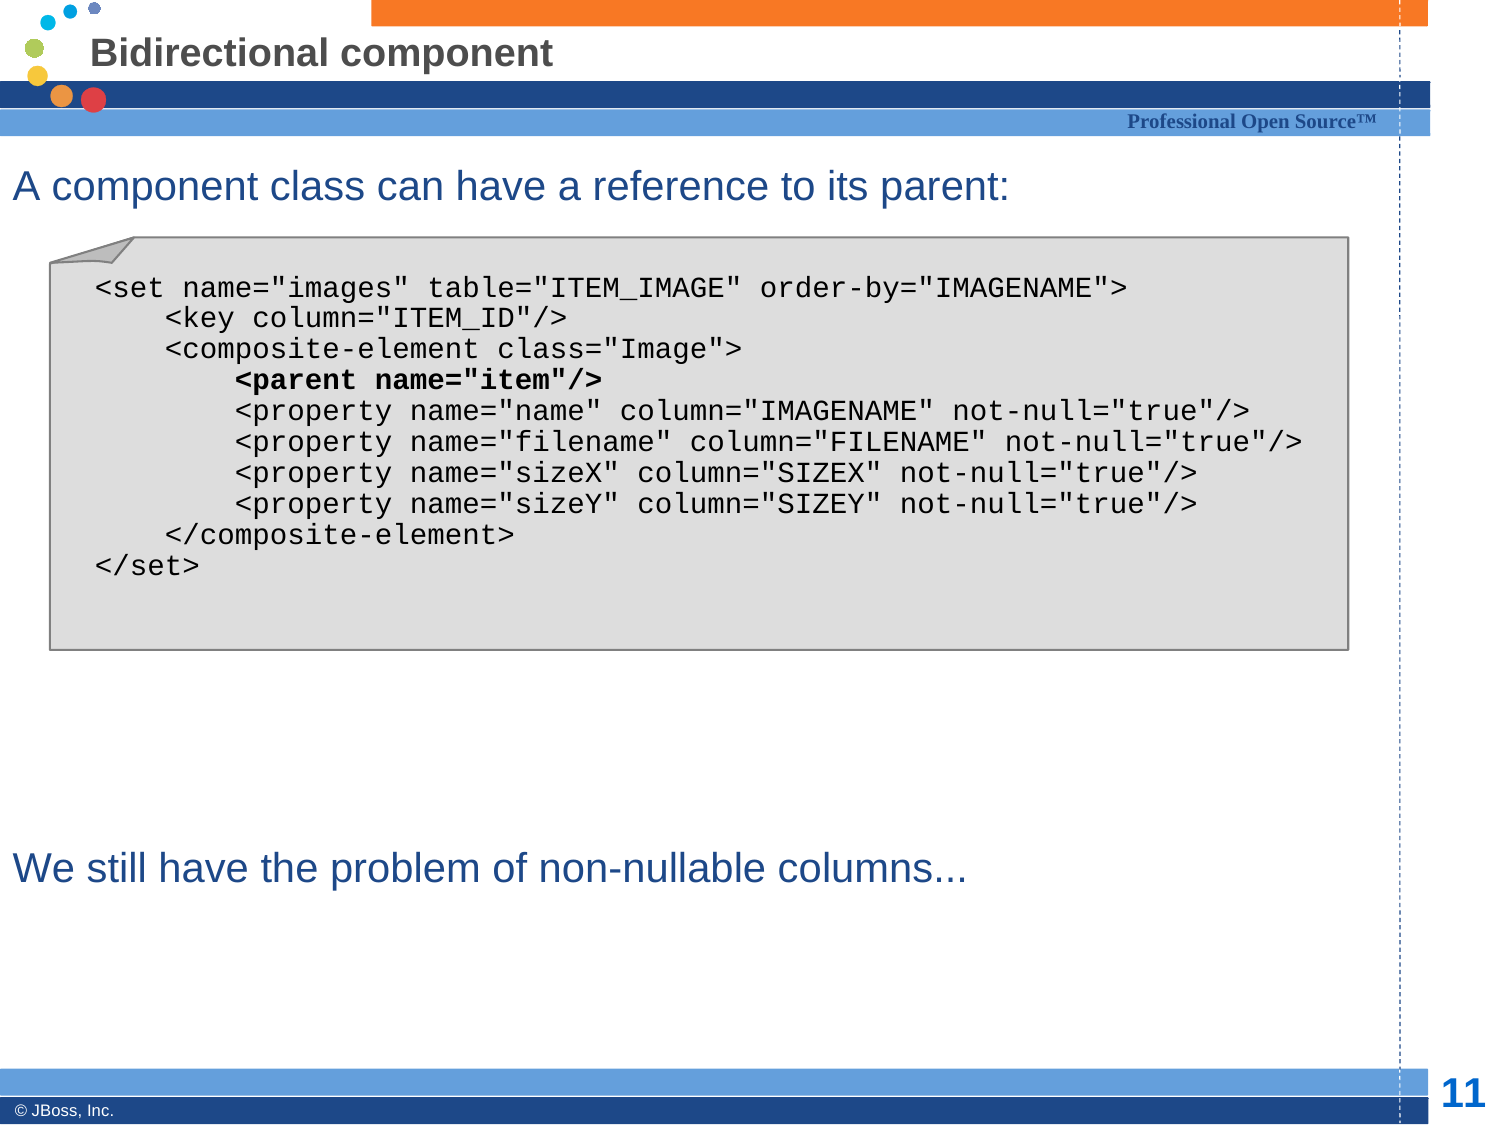

# Bidirectional component
A component class can have a reference to its parent:
We still have the problem of non-nullable columns...
<set name="images" table="ITEM_IMAGE" order-by="IMAGENAME">
 <key column="ITEM_ID"/>
 <composite-element class="Image">
 <parent name="item"/>
 <property name="name" column="IMAGENAME" not-null="true"/>
 <property name="filename" column="FILENAME" not-null="true"/>
 <property name="sizeX" column="SIZEX" not-null="true"/>
 <property name="sizeY" column="SIZEY" not-null="true"/>
 </composite-element>
</set>